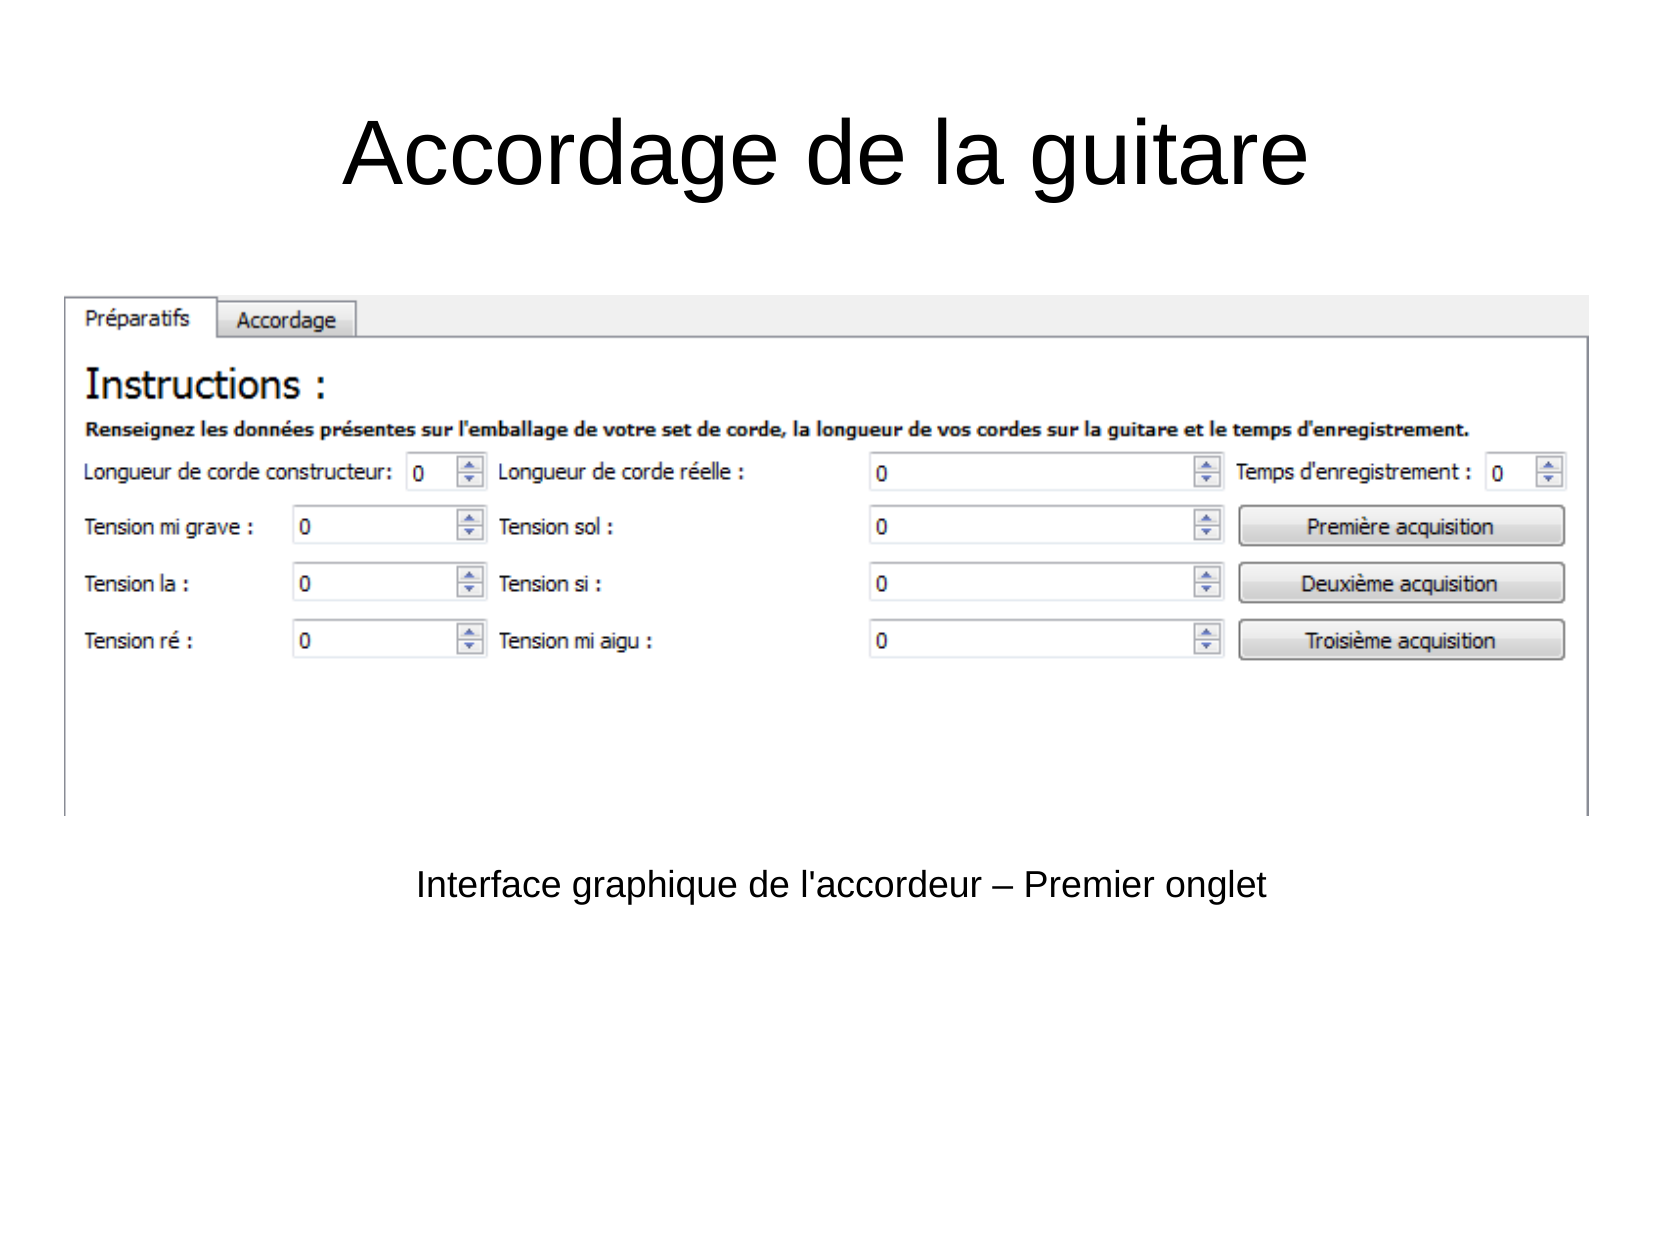

# Accordage de la guitare
Interface graphique de l'accordeur – Premier onglet